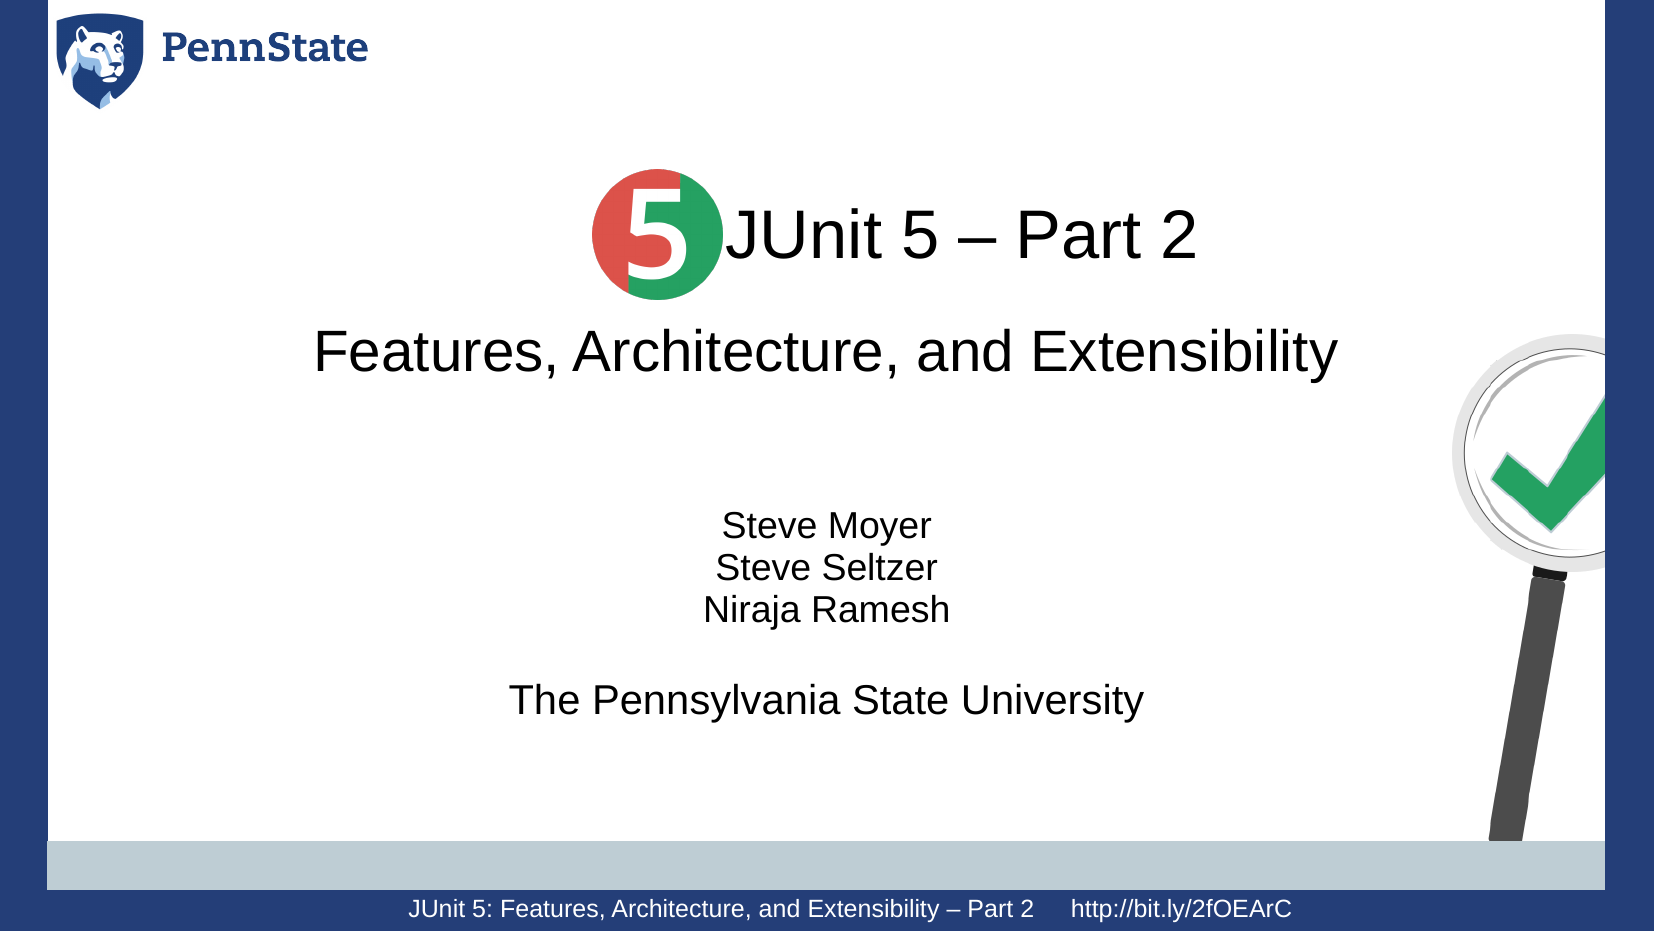

# JUnit 5 – Part 2
Features, Architecture, and Extensibility
Steve Moyer
Steve Seltzer
Niraja Ramesh
The Pennsylvania State University